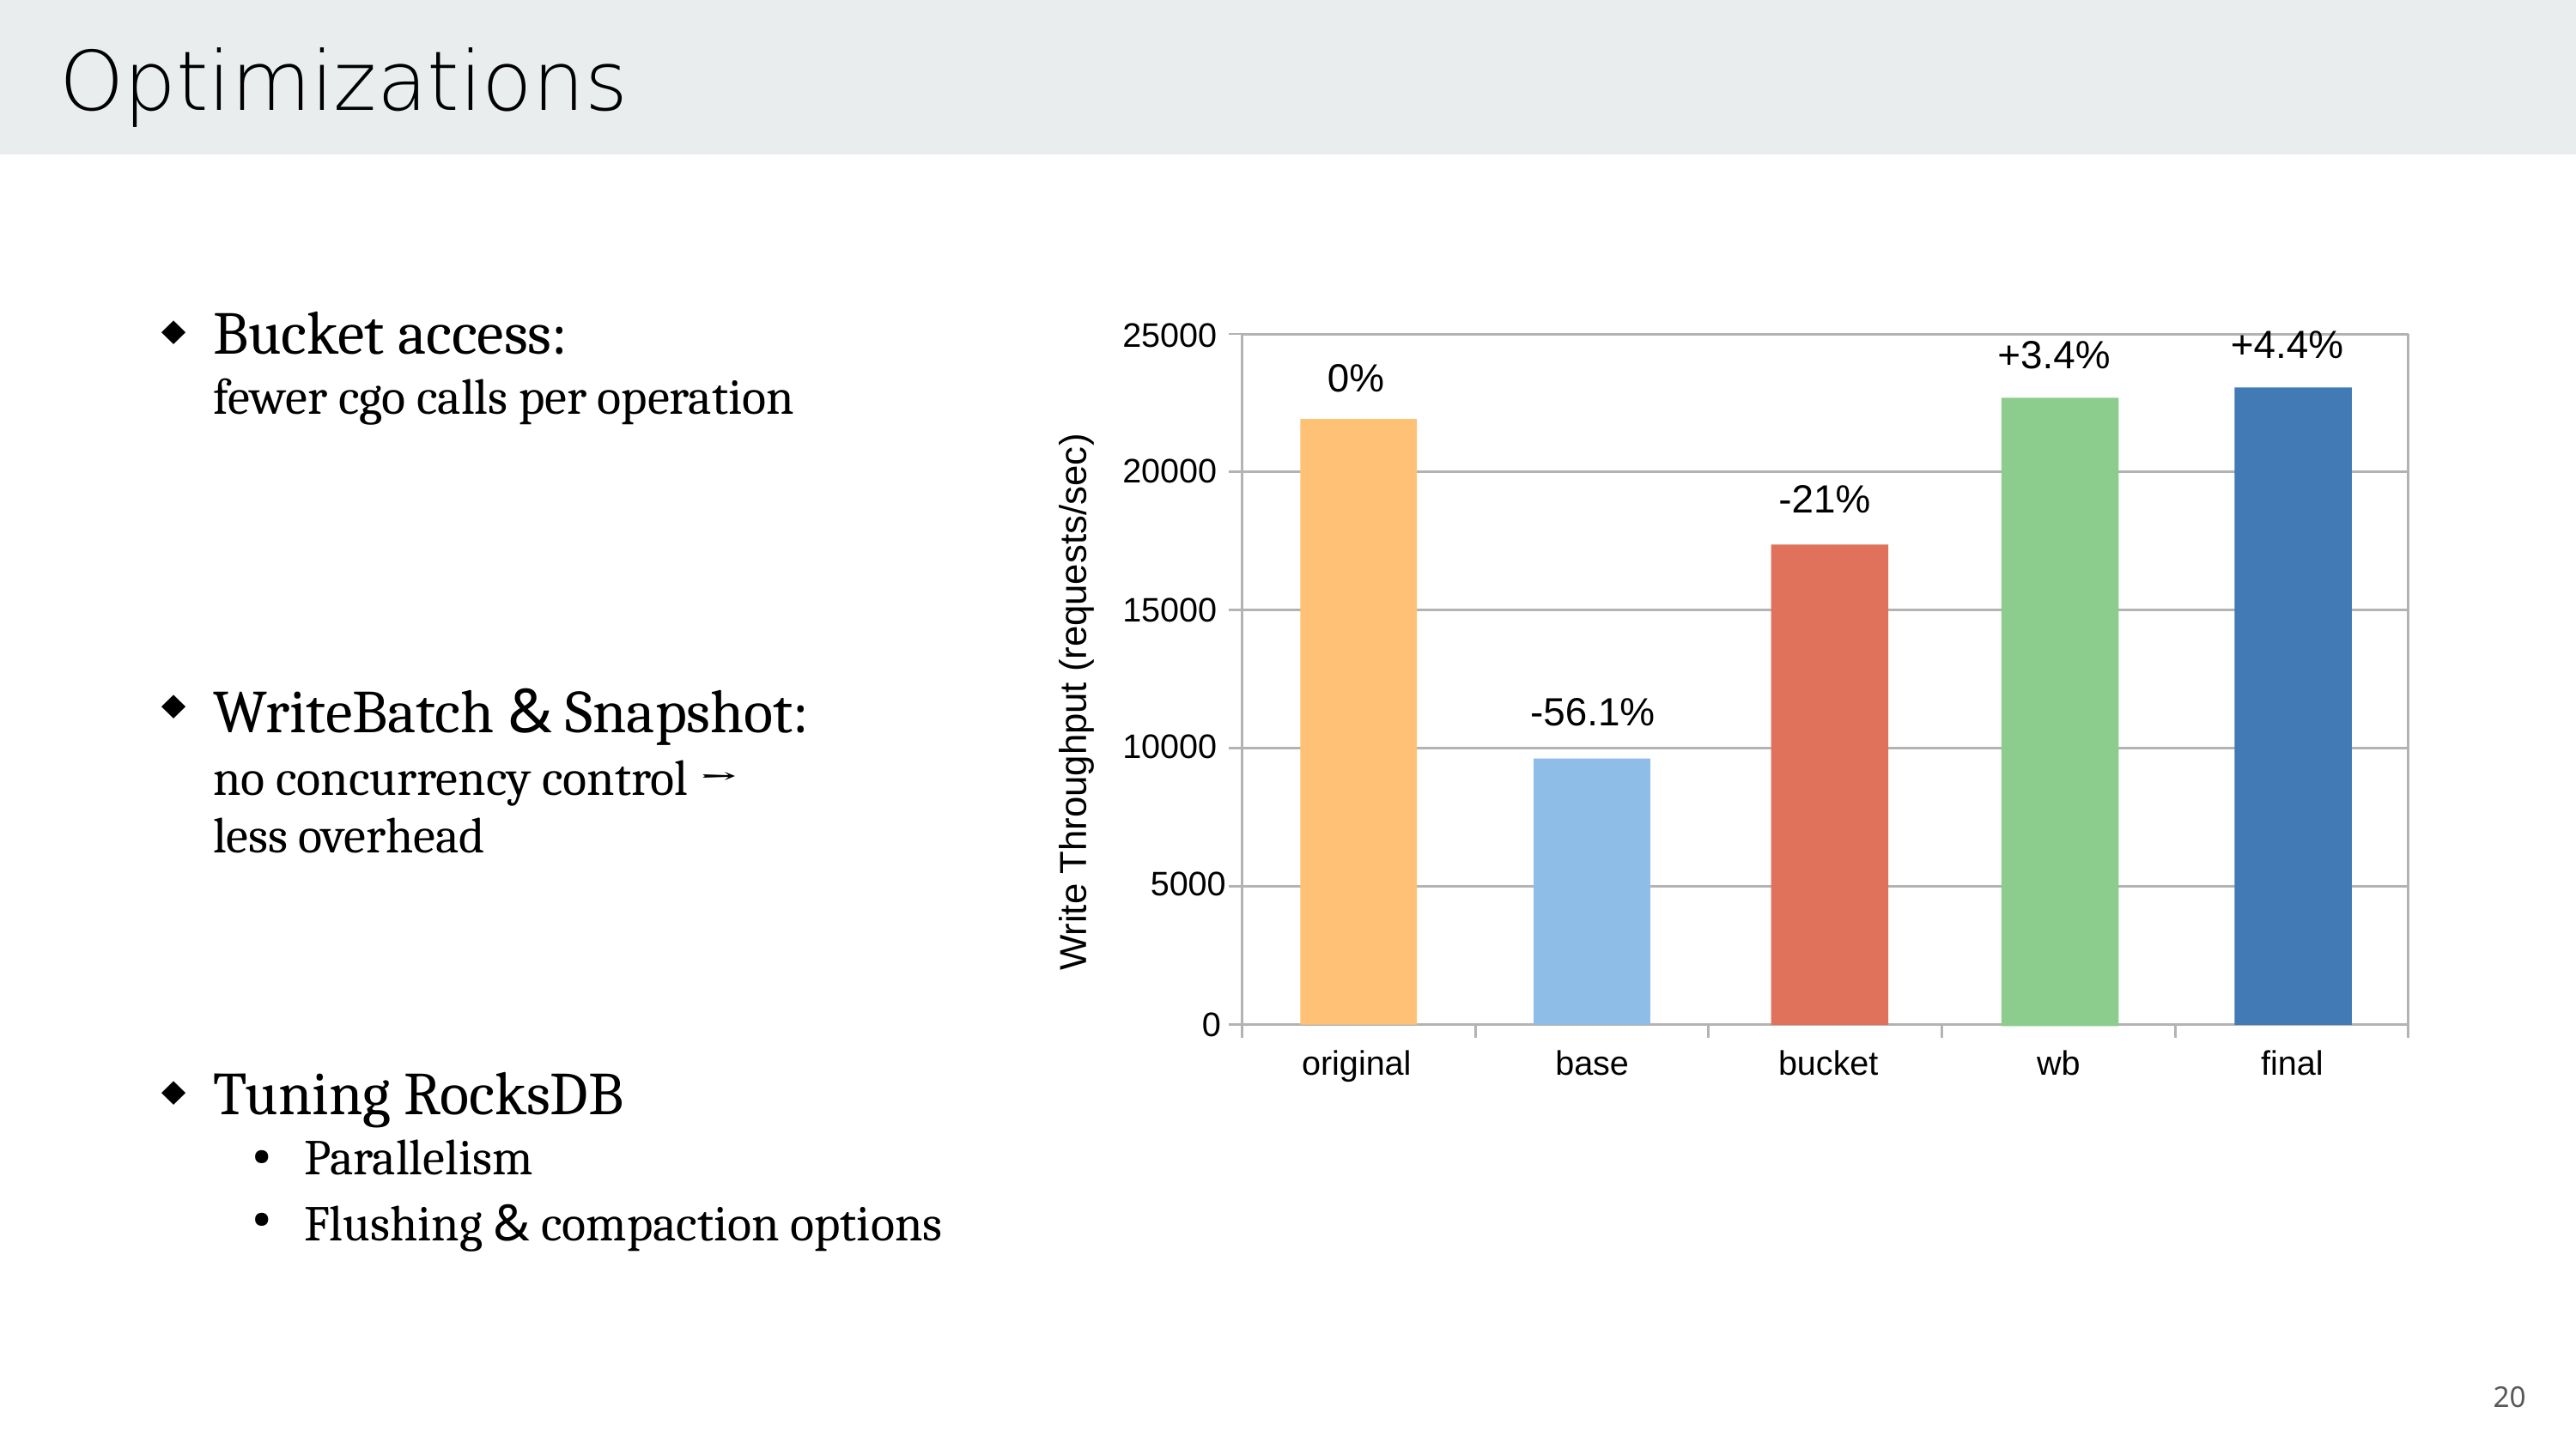

# Optimizations
Bucket access:
fewer cgo calls per operation
25000
+4.4%
+3.4%
0%
20000
-21%
15000
WriteBatch & Snapshot:
no concurrency control →
less overhead
Write Throughput (requests/sec)
-56.1%
10000
5000
0
bucket
wb
final
base
original
Tuning RocksDB
Parallelism
Flushing & compaction options
20